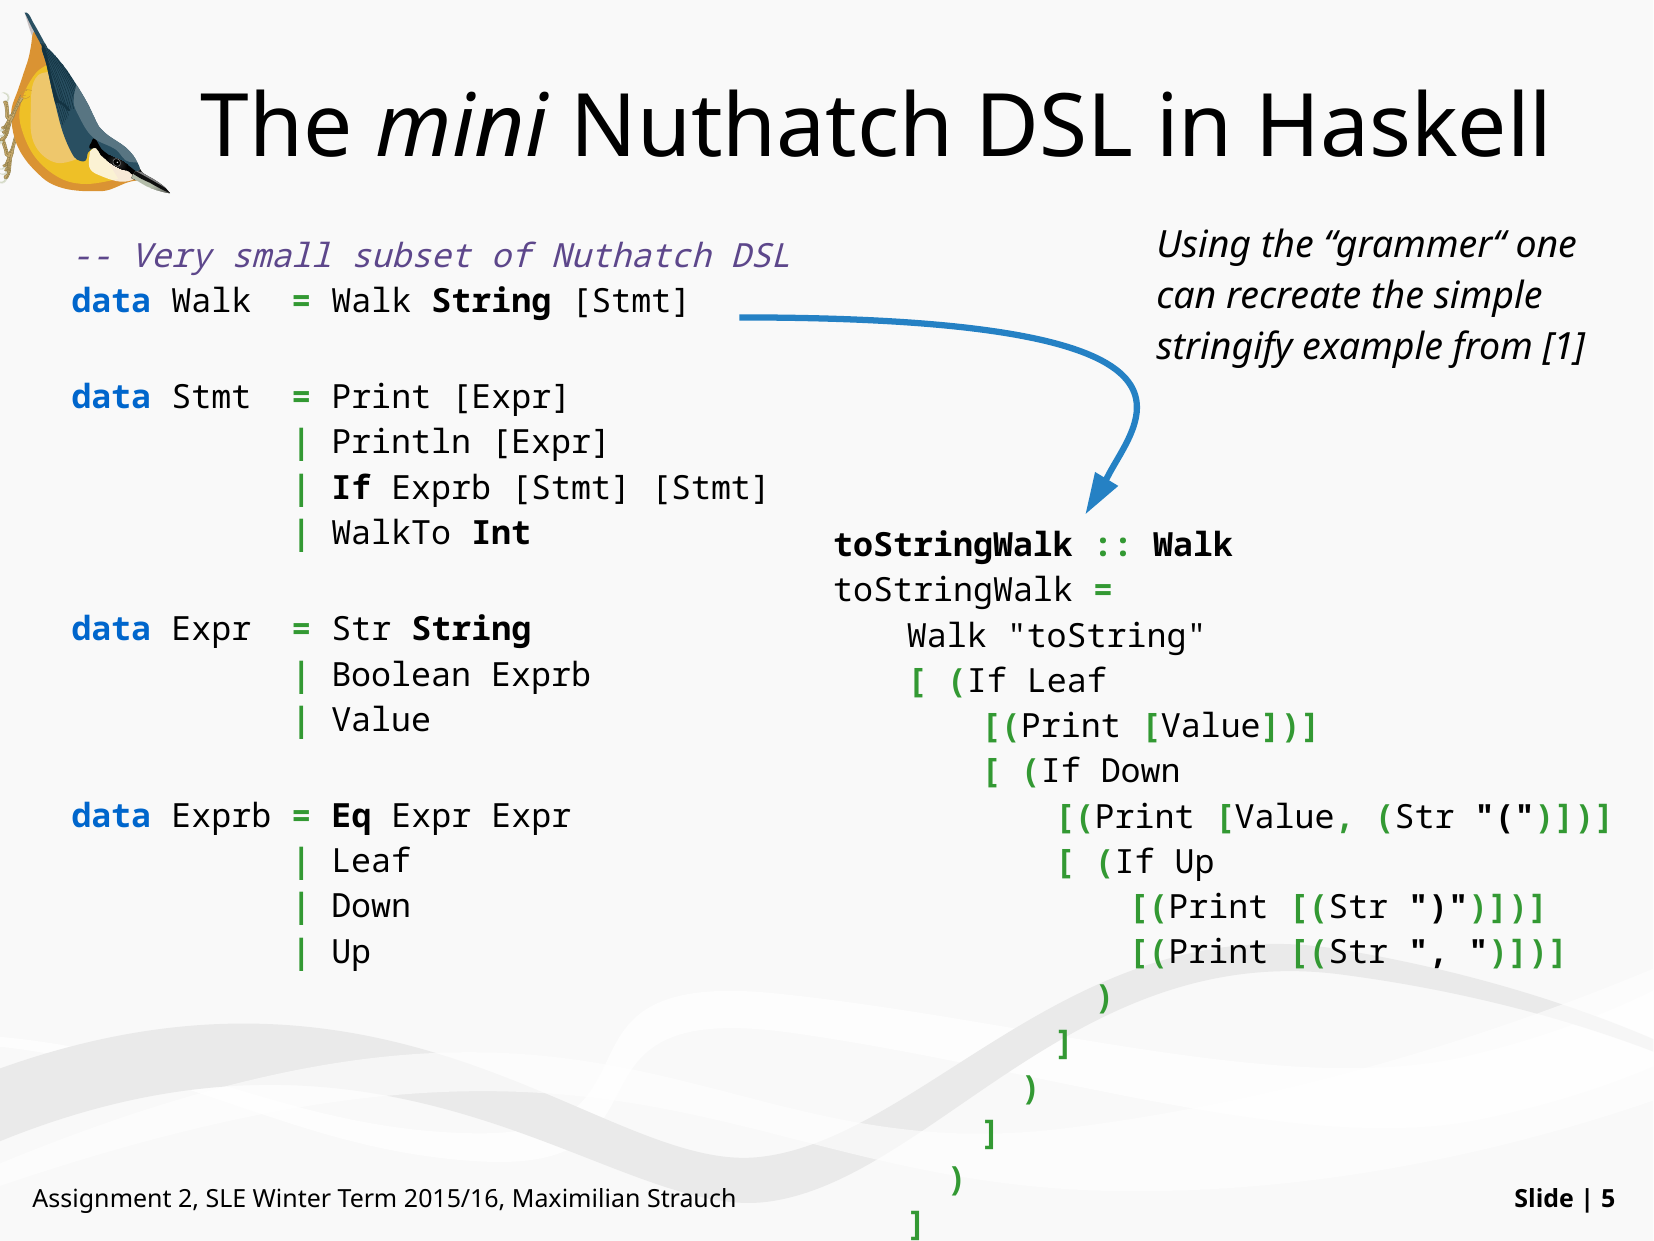

# The mini Nuthatch DSL in Haskell
Using the “grammer“ one
can recreate the simple
stringify example from [1]
-- Very small subset of Nuthatch DSL
data Walk = Walk String [Stmt]
data Stmt = Print [Expr]
 | Println [Expr]
 | If Exprb [Stmt] [Stmt]
 | WalkTo Int
data Expr = Str String
 | Boolean Exprb
 | Value
data Exprb = Eq Expr Expr
 | Leaf
 | Down
 | Up
toStringWalk :: Walk
toStringWalk =
	Walk "toString"
	[ (If Leaf
		[(Print [Value])]
		[ (If Down
			[(Print [Value, (Str "(")])]
			[ (If Up
				[(Print [(Str ")")])]
				[(Print [(Str ", ")])]
			 )
			]
		 )
		]
	 )
	]